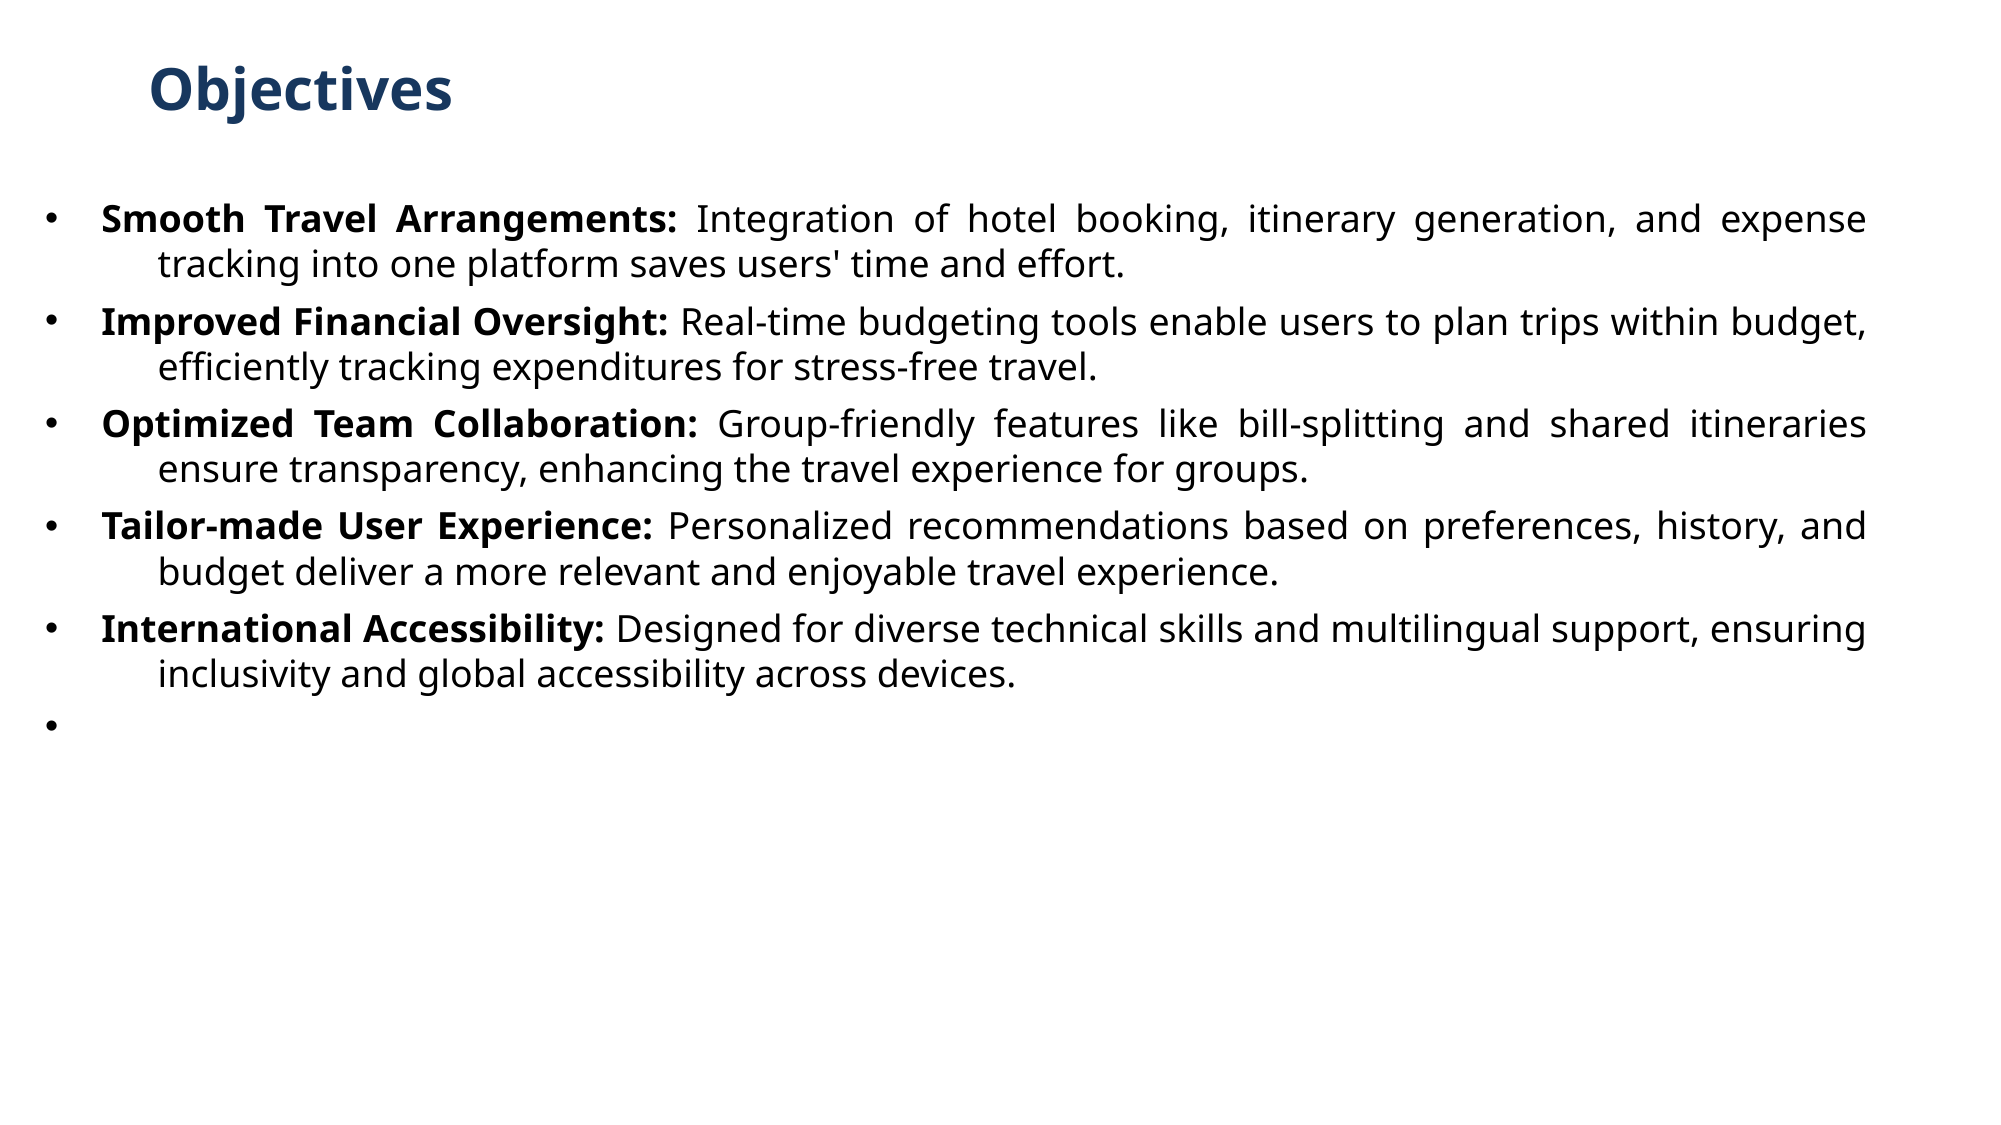

# Objectives
Smooth Travel Arrangements: Integration of hotel booking, itinerary generation, and expense tracking into one platform saves users' time and effort.
Improved Financial Oversight: Real-time budgeting tools enable users to plan trips within budget, efficiently tracking expenditures for stress-free travel.
Optimized Team Collaboration: Group-friendly features like bill-splitting and shared itineraries ensure transparency, enhancing the travel experience for groups.
Tailor-made User Experience: Personalized recommendations based on preferences, history, and budget deliver a more relevant and enjoyable travel experience.
International Accessibility: Designed for diverse technical skills and multilingual support, ensuring inclusivity and global accessibility across devices.